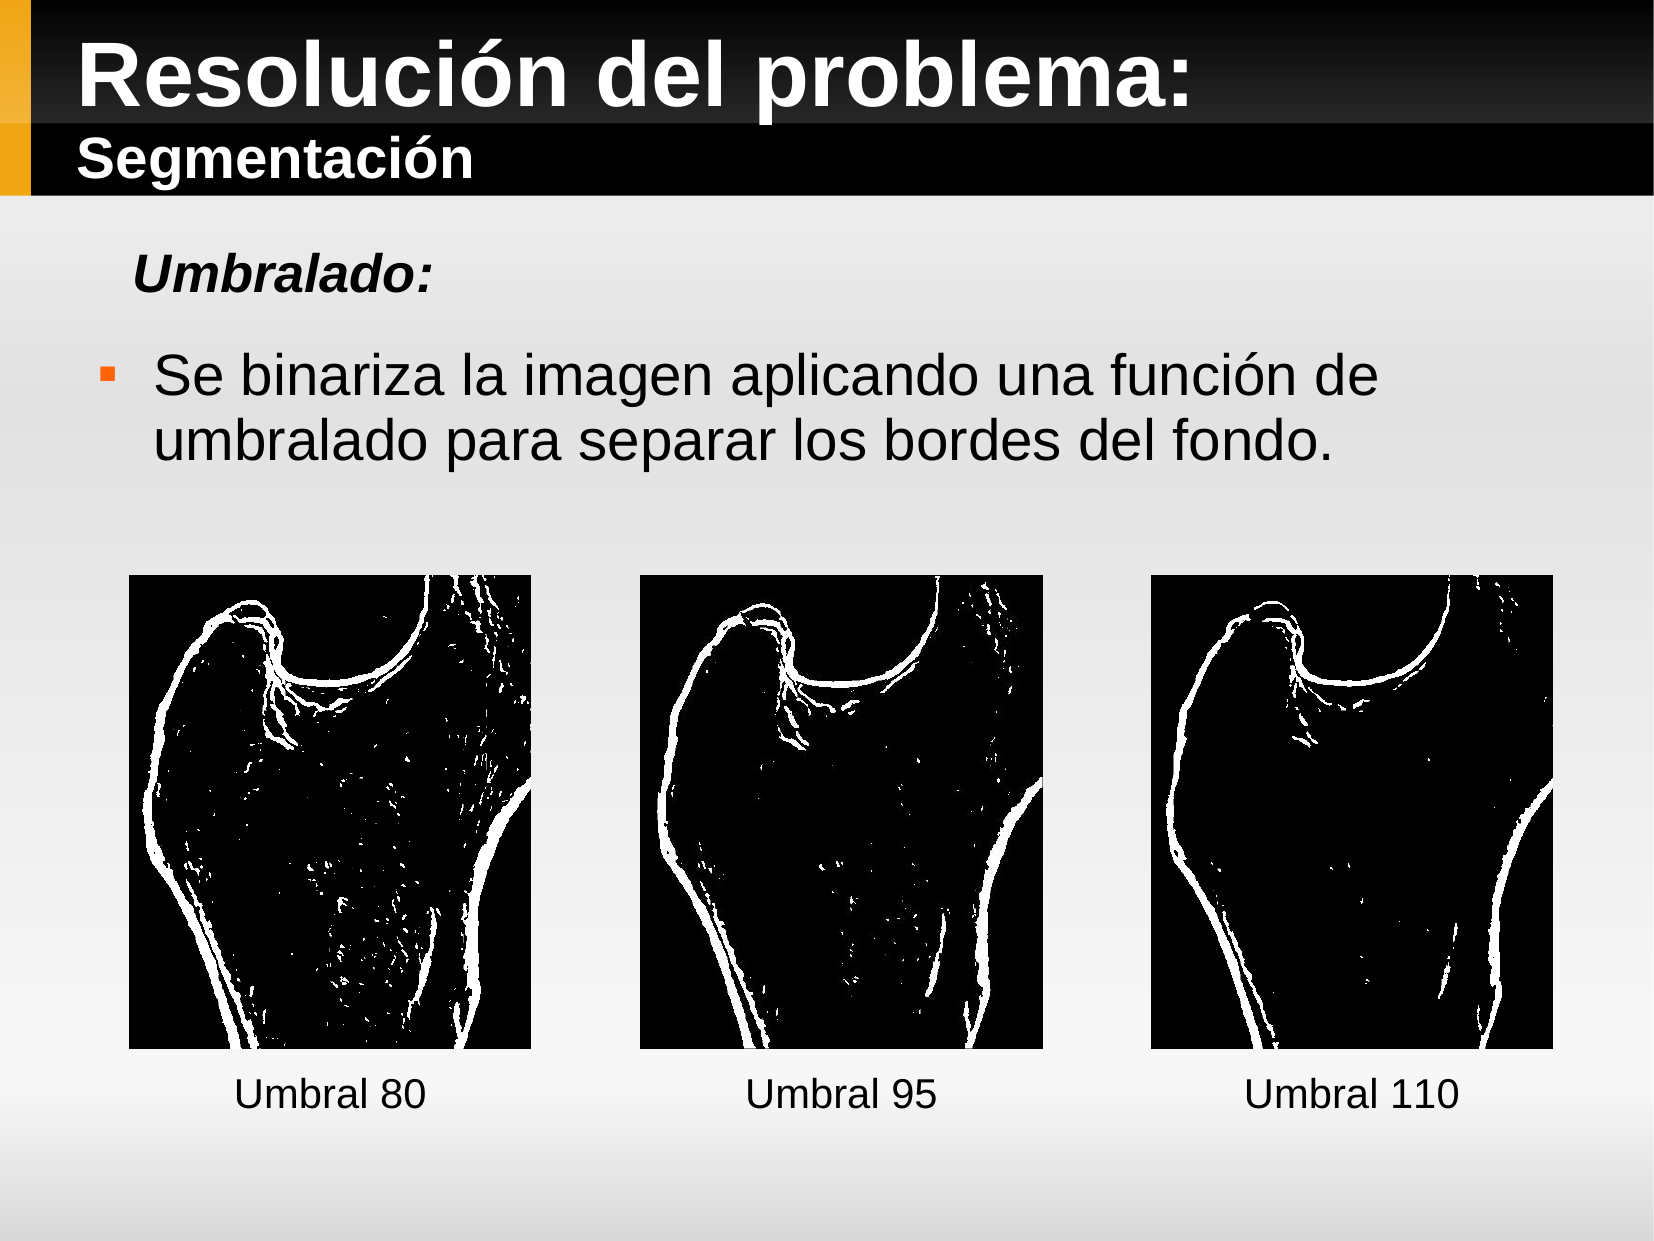

Resolución del problema:
Segmentación
Umbralado:
# Se binariza la imagen aplicando una función de umbralado para separar los bordes del fondo.
Umbral 80
Umbral 95
Umbral 110